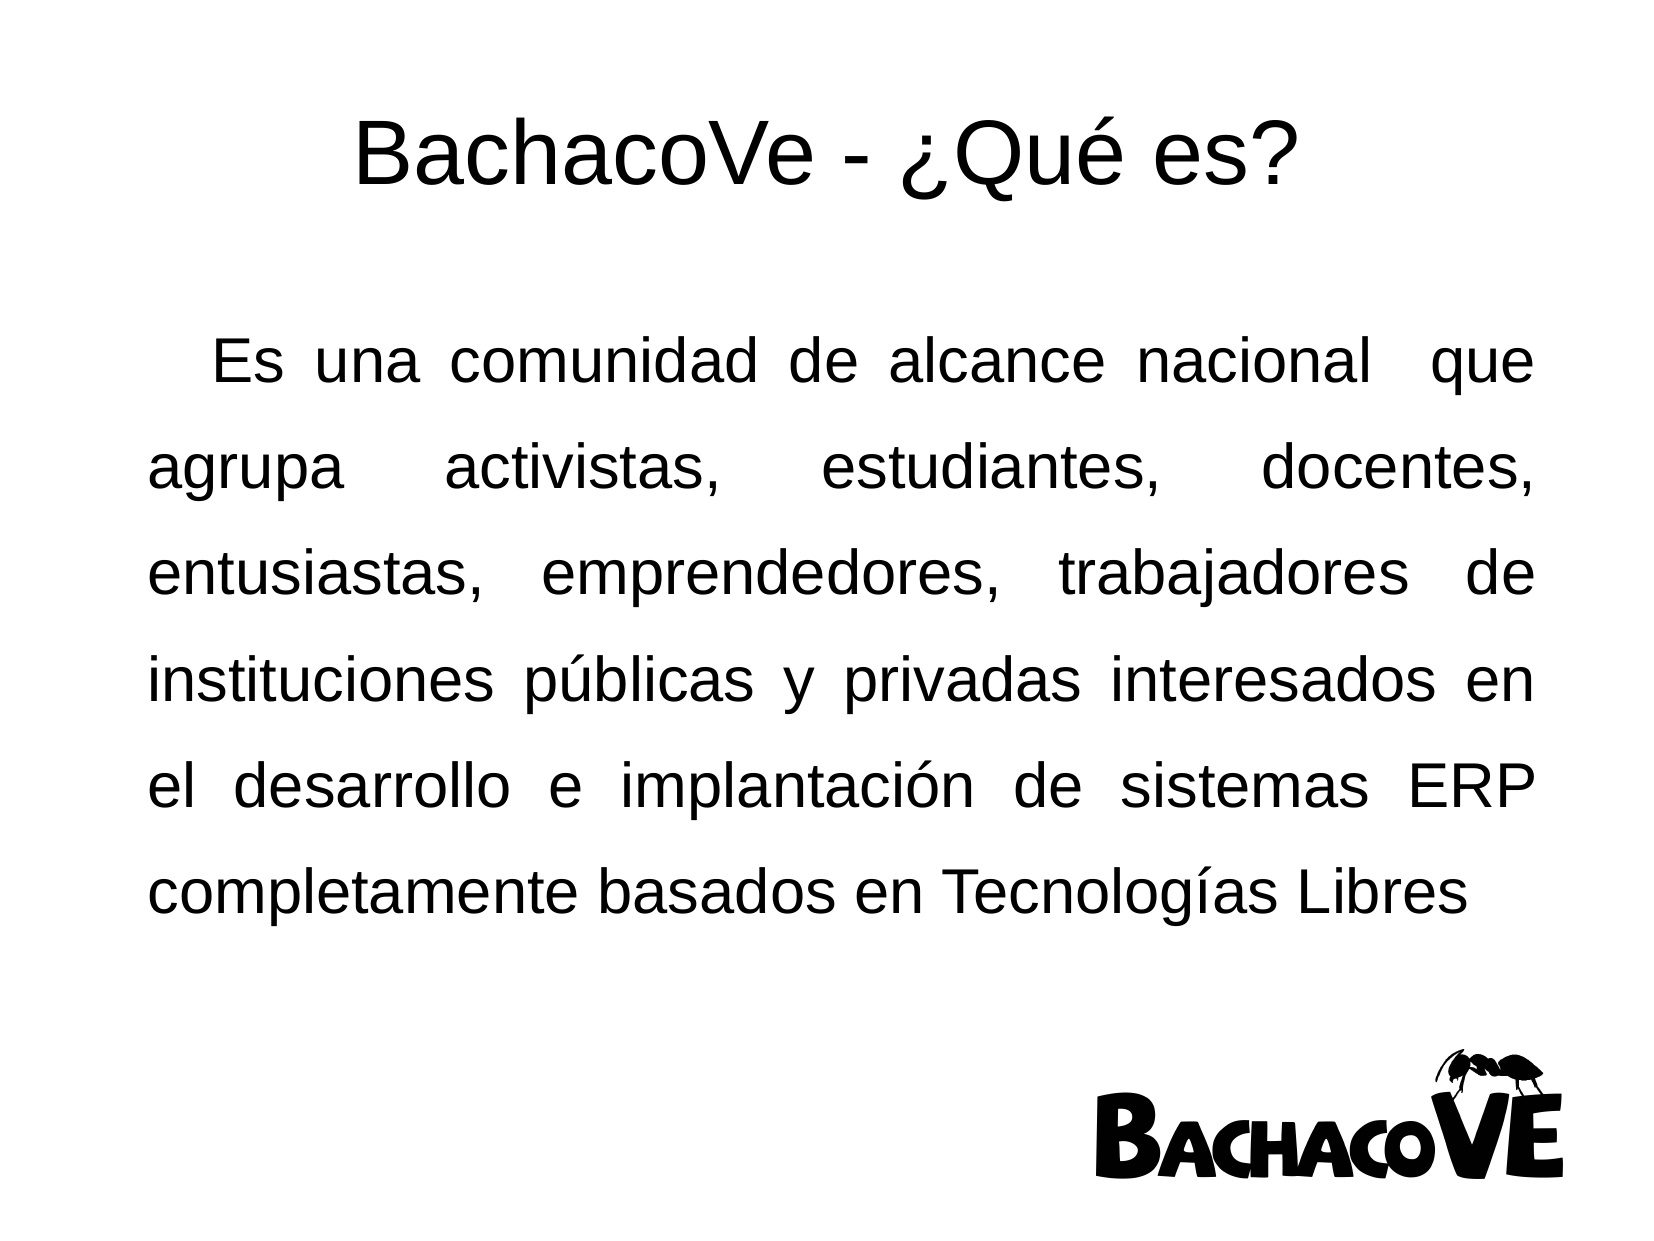

# BachacoVe - ¿Qué es?
Es una comunidad de alcance nacional que agrupa activistas, estudiantes, docentes, entusiastas, emprendedores, trabajadores de instituciones públicas y privadas interesados en el desarrollo e implantación de sistemas ERP completamente basados en Tecnologías Libres